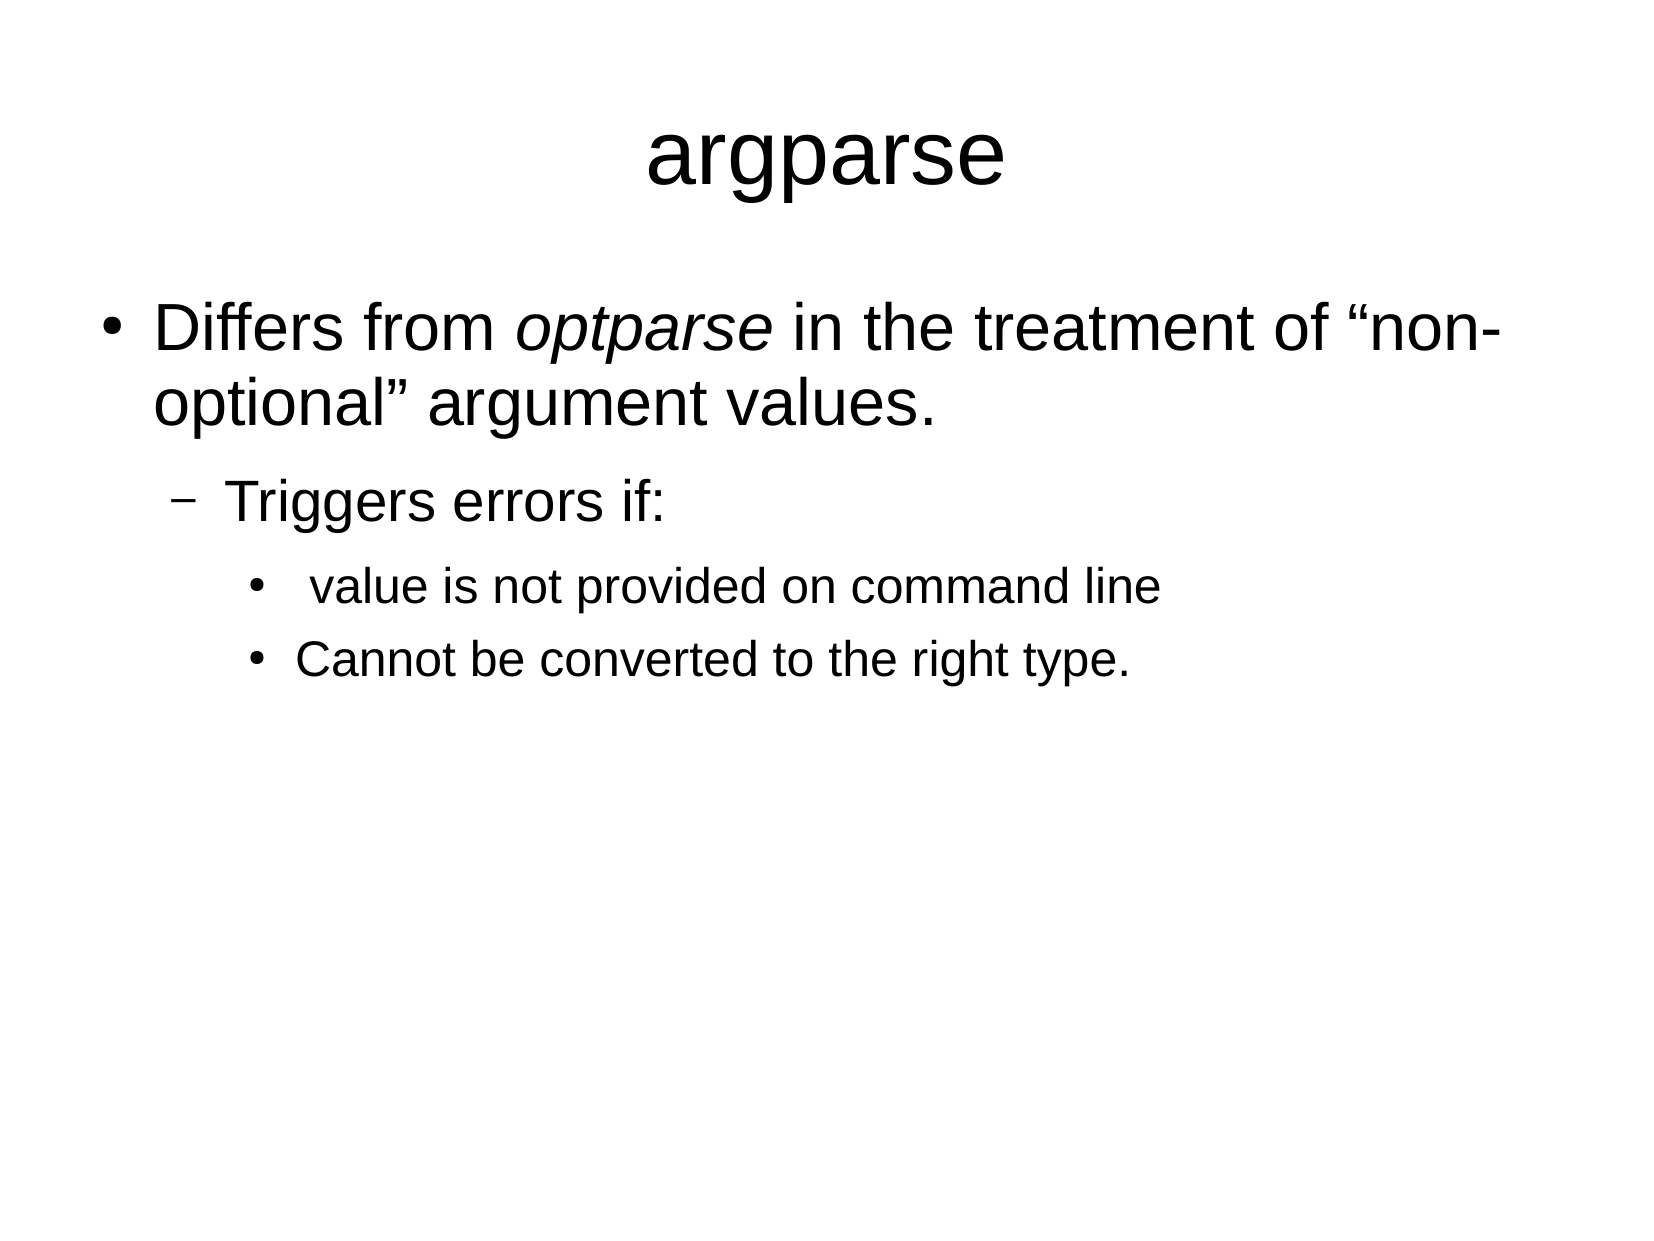

# argparse
Differs from optparse in the treatment of “non-optional” argument values.
Triggers errors if:
 value is not provided on command line
Cannot be converted to the right type.